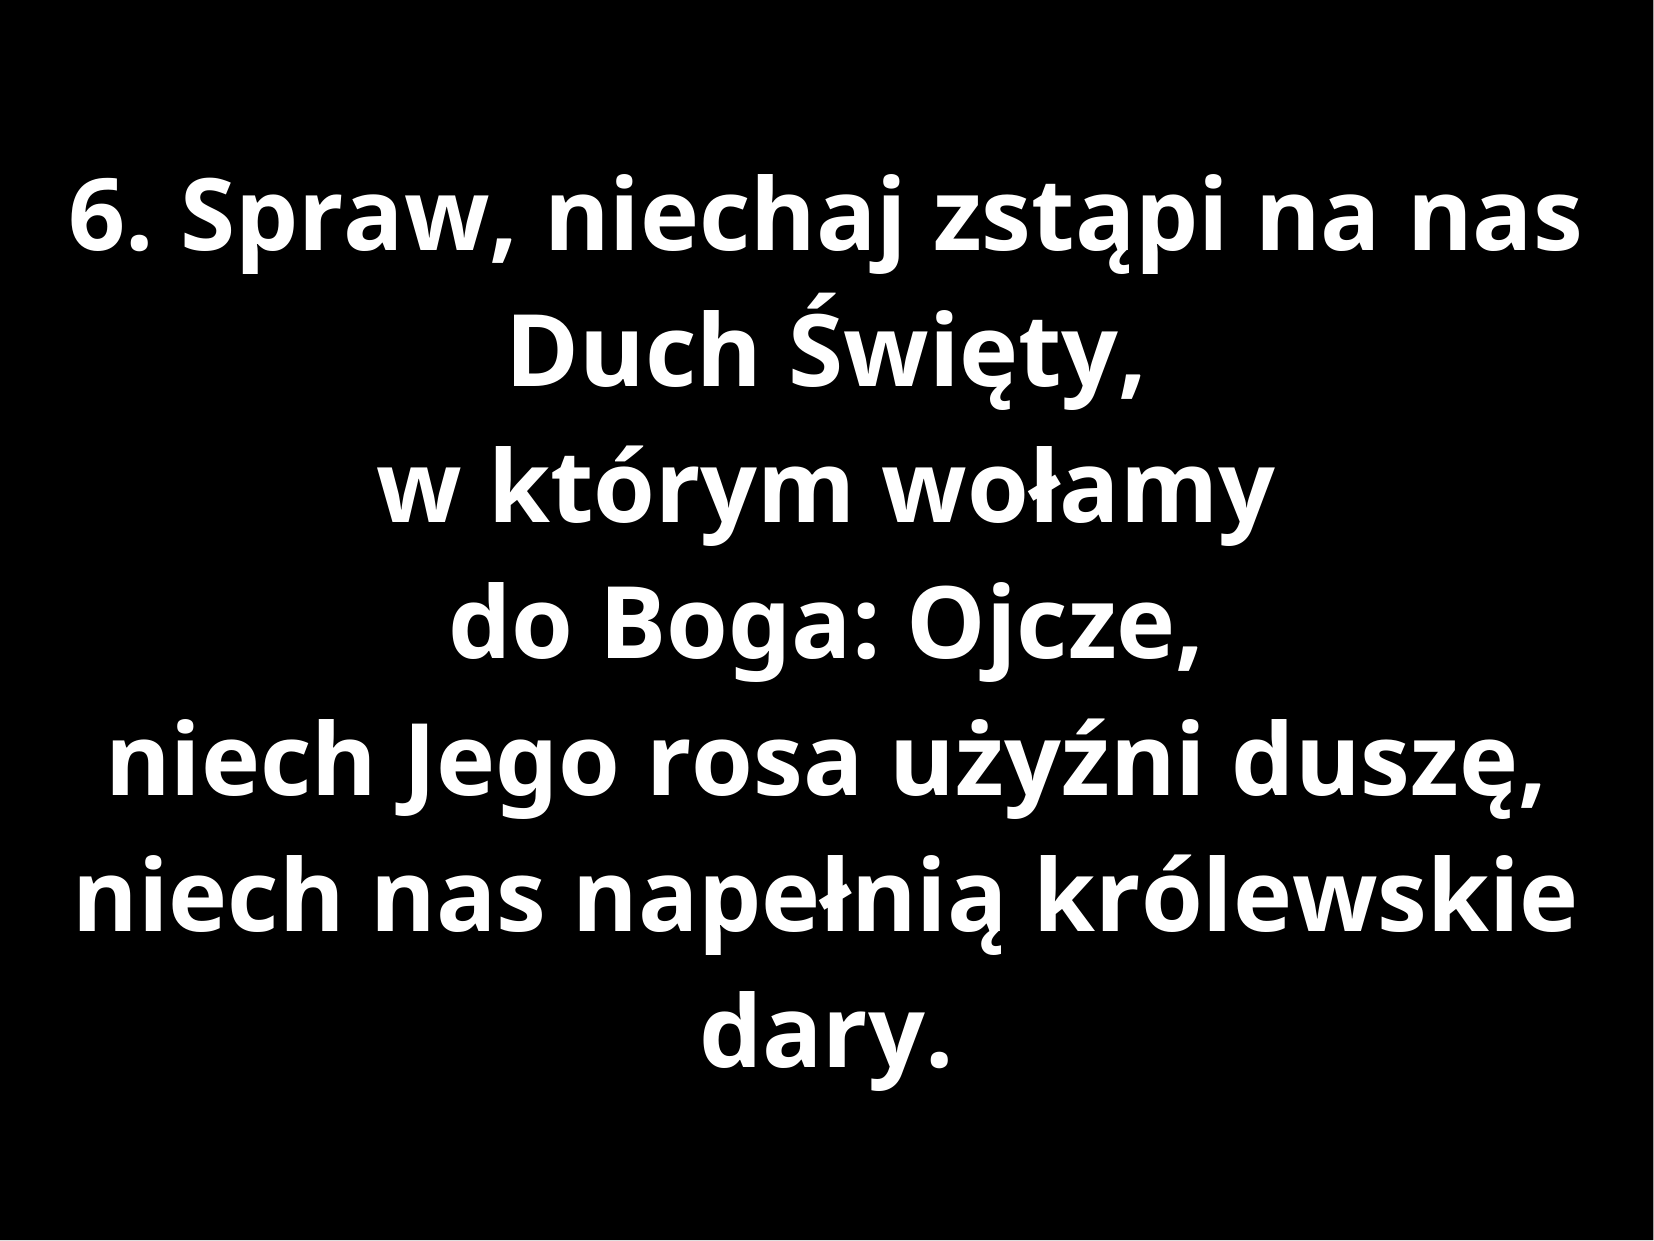

# 6. Spraw, niechaj zstąpi na nas Duch Święty, w którym wołamy do Boga: Ojcze, niech Jego rosa użyźni duszę, niech nas napełnią królewskie dary.